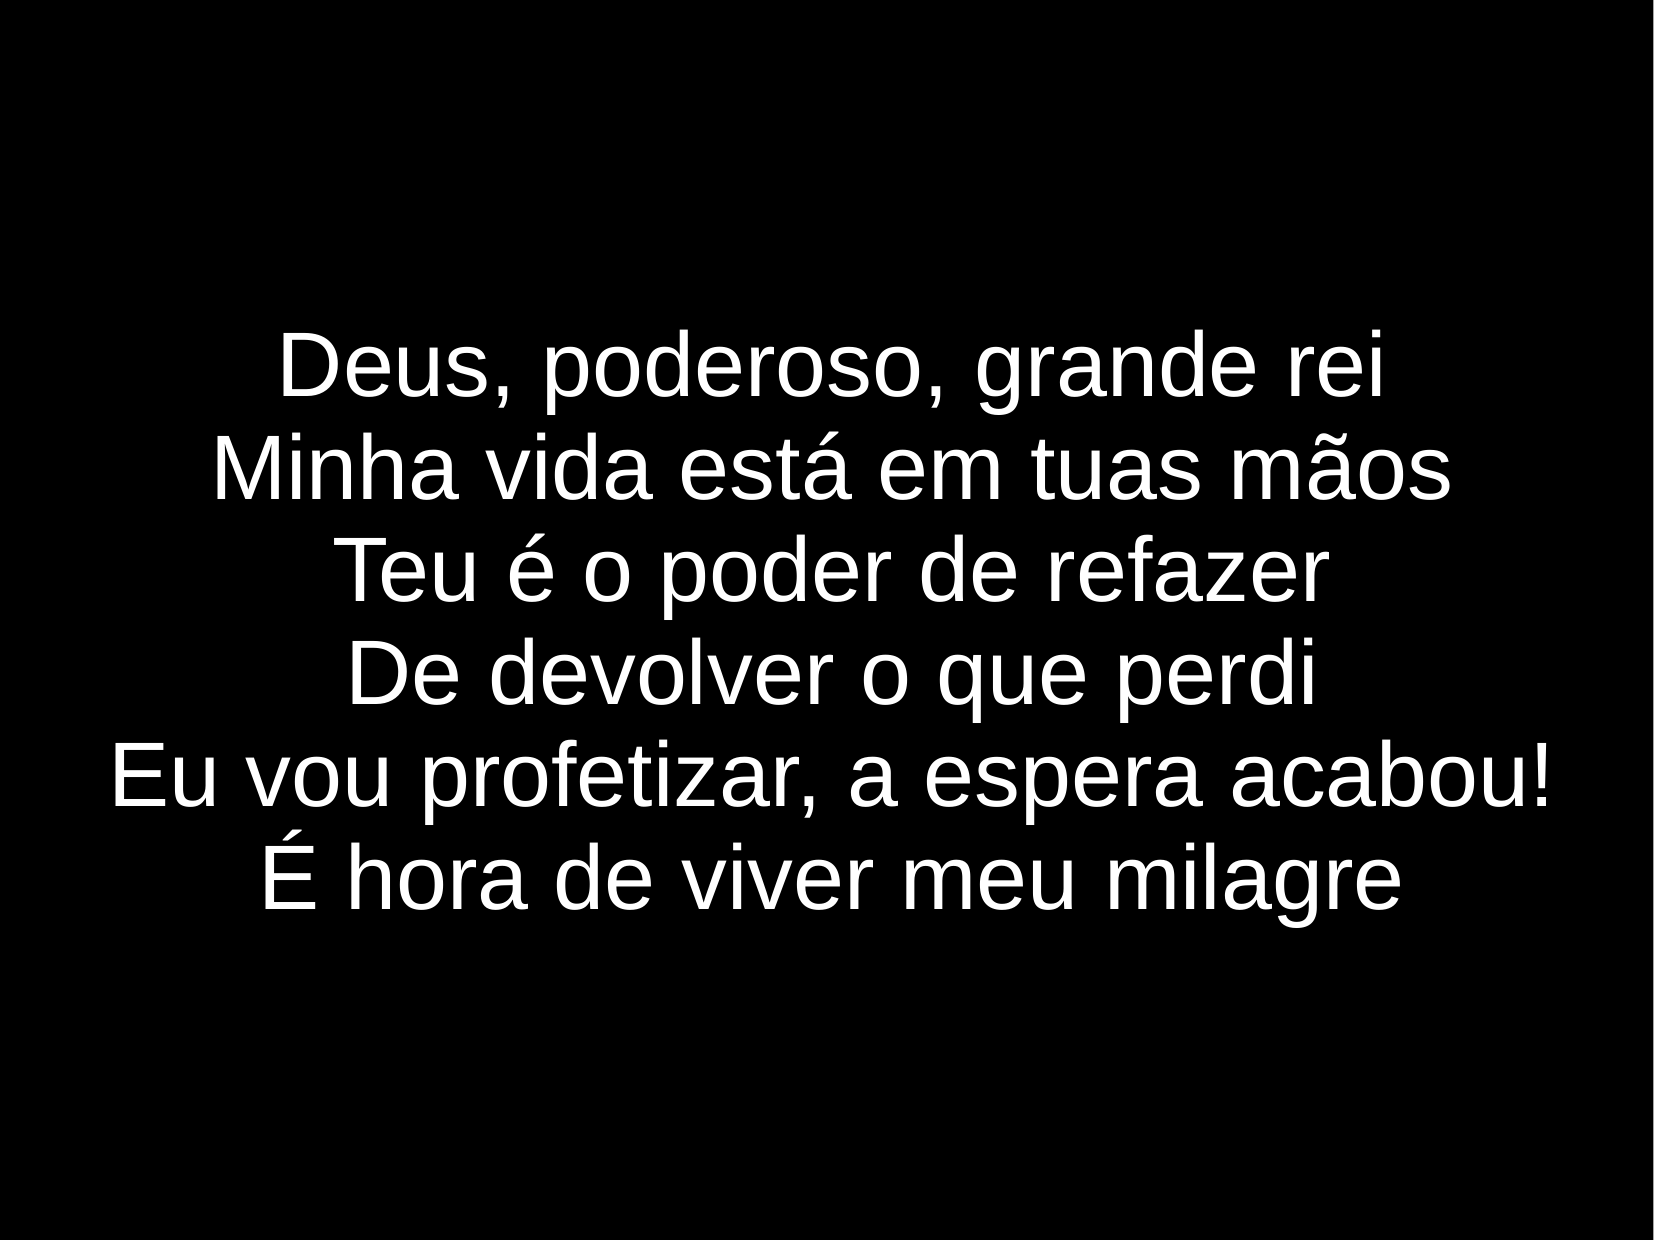

# Deus, poderoso, grande rei
Minha vida está em tuas mãos
Teu é o poder de refazer
De devolver o que perdi
Eu vou profetizar, a espera acabou!
É hora de viver meu milagre